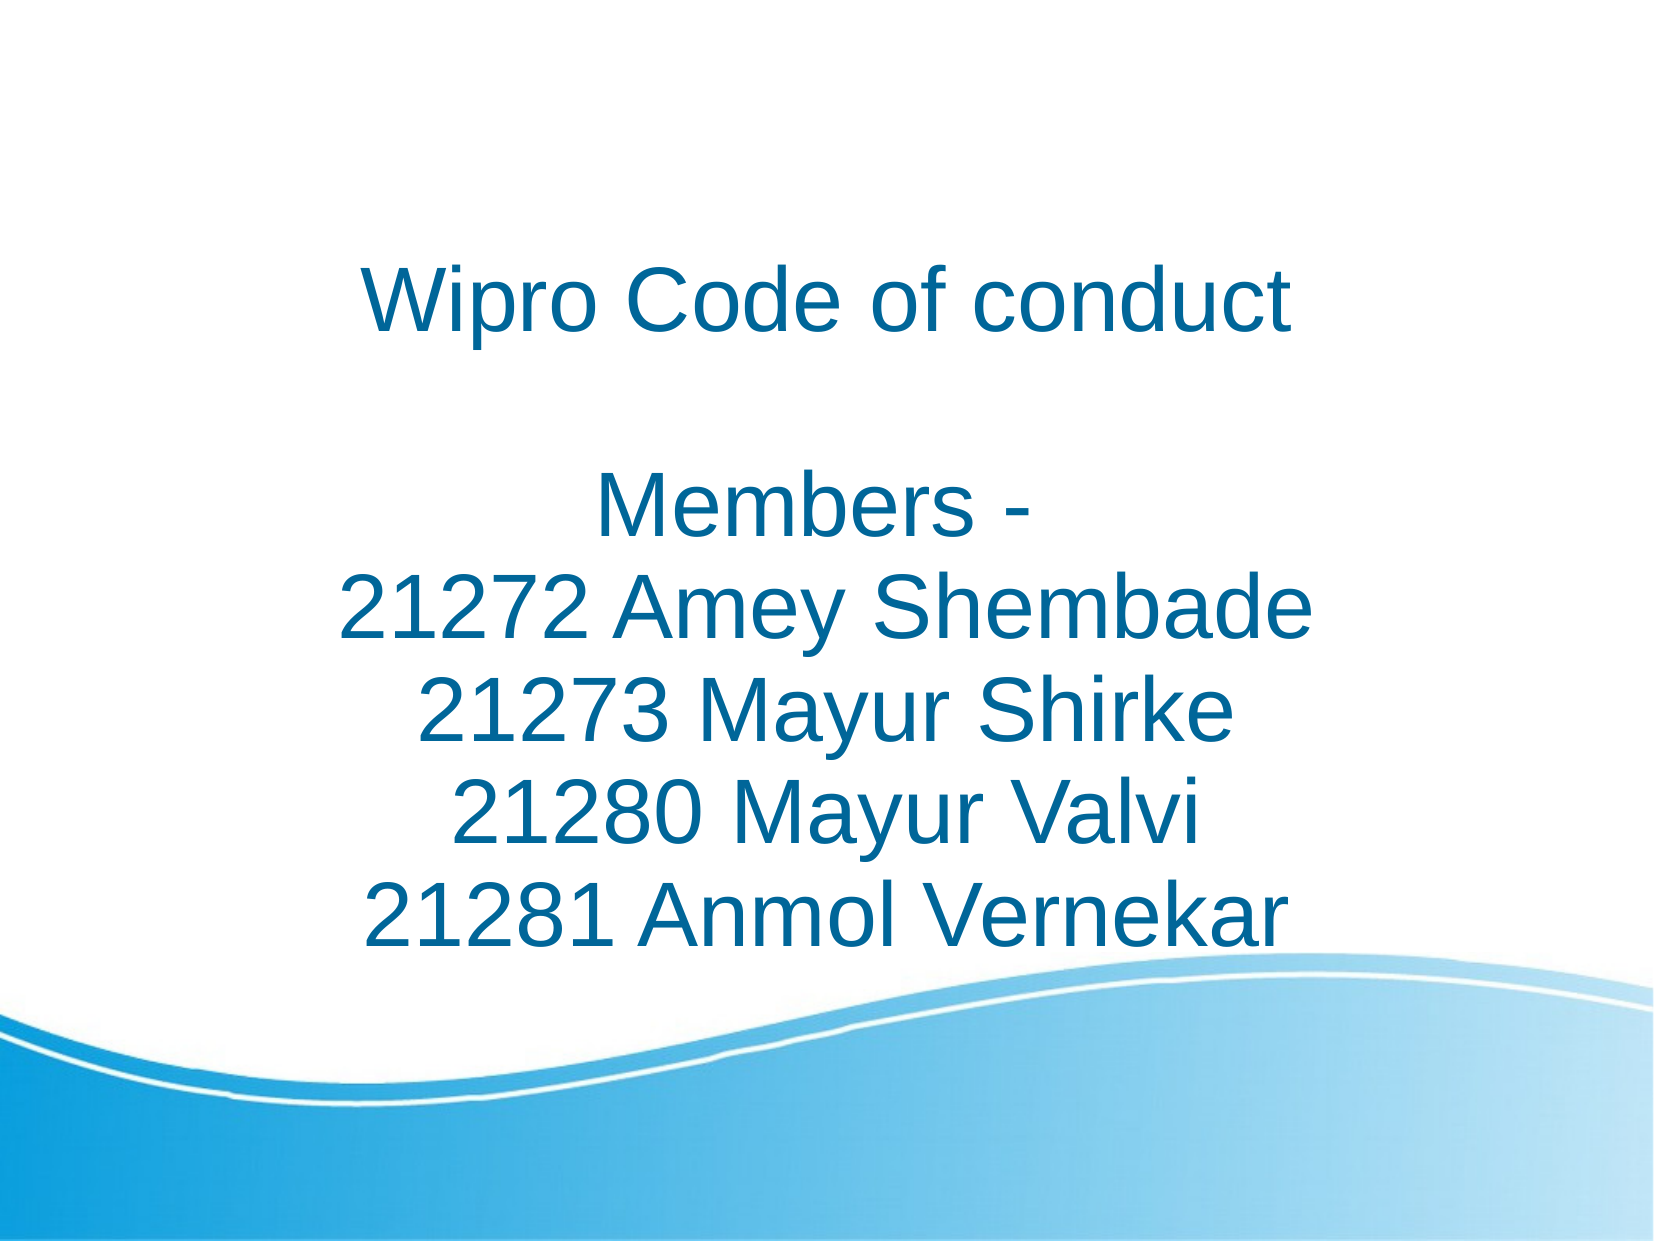

# Wipro Code of conduct Members - 21272 Amey Shembade 21273 Mayur Shirke 21280 Mayur Valvi 21281 Anmol Vernekar